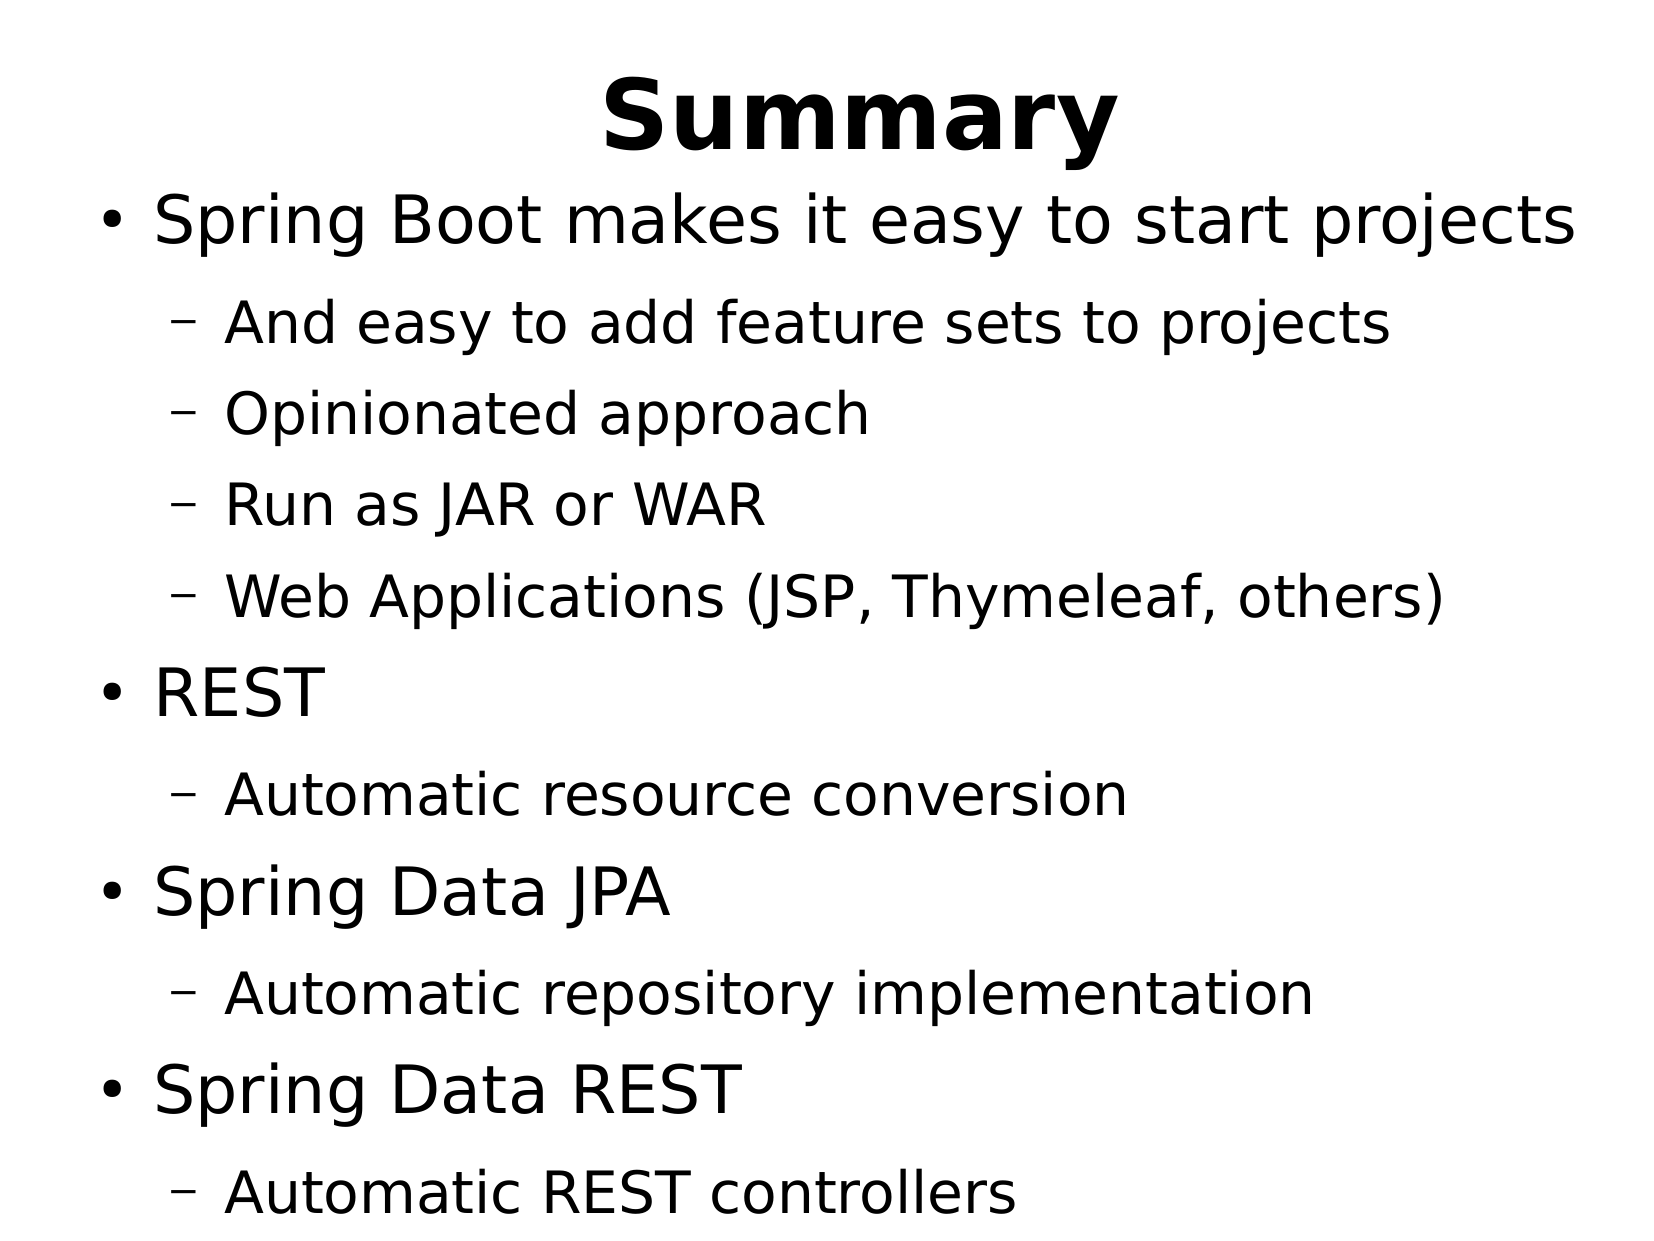

# Summary
Spring Boot makes it easy to start projects
And easy to add feature sets to projects
Opinionated approach
Run as JAR or WAR
Web Applications (JSP, Thymeleaf, others)
REST
Automatic resource conversion
Spring Data JPA
Automatic repository implementation
Spring Data REST
Automatic REST controllers